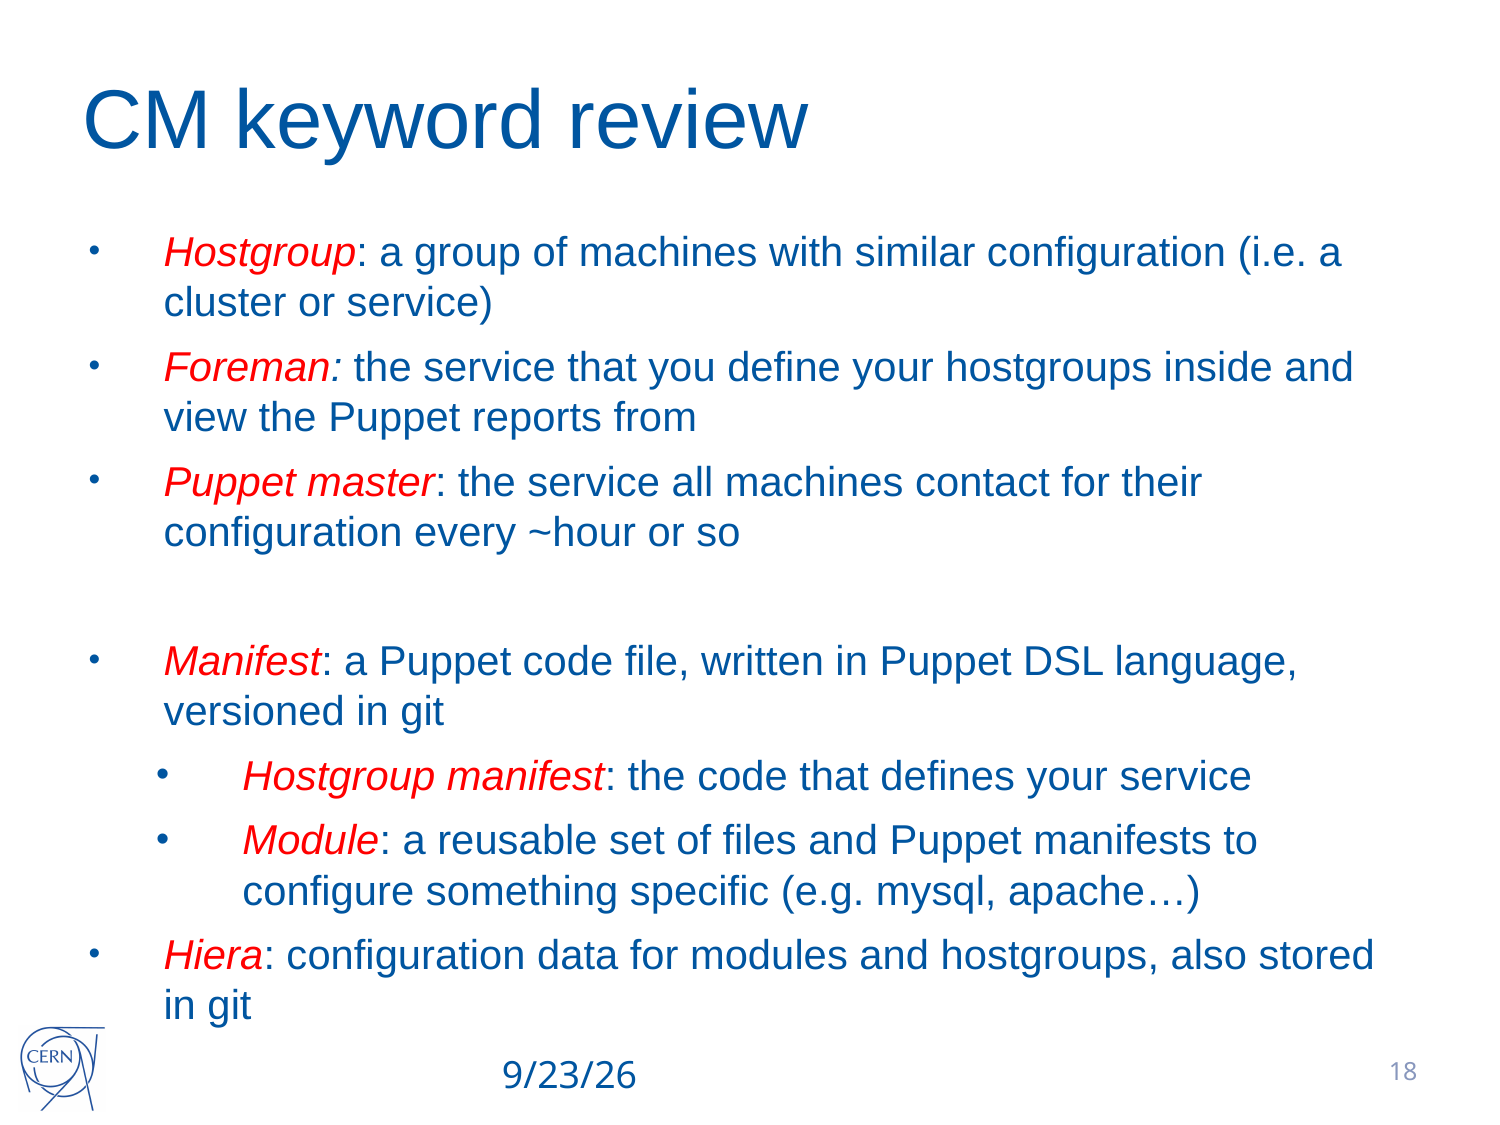

# CM keyword review
Hostgroup: a group of machines with similar configuration (i.e. a cluster or service)
Foreman: the service that you define your hostgroups inside and view the Puppet reports from
Puppet master: the service all machines contact for their configuration every ~hour or so
Manifest: a Puppet code file, written in Puppet DSL language, versioned in git
Hostgroup manifest: the code that defines your service
Module: a reusable set of files and Puppet manifests to configure something specific (e.g. mysql, apache…)
Hiera: configuration data for modules and hostgroups, also stored in git